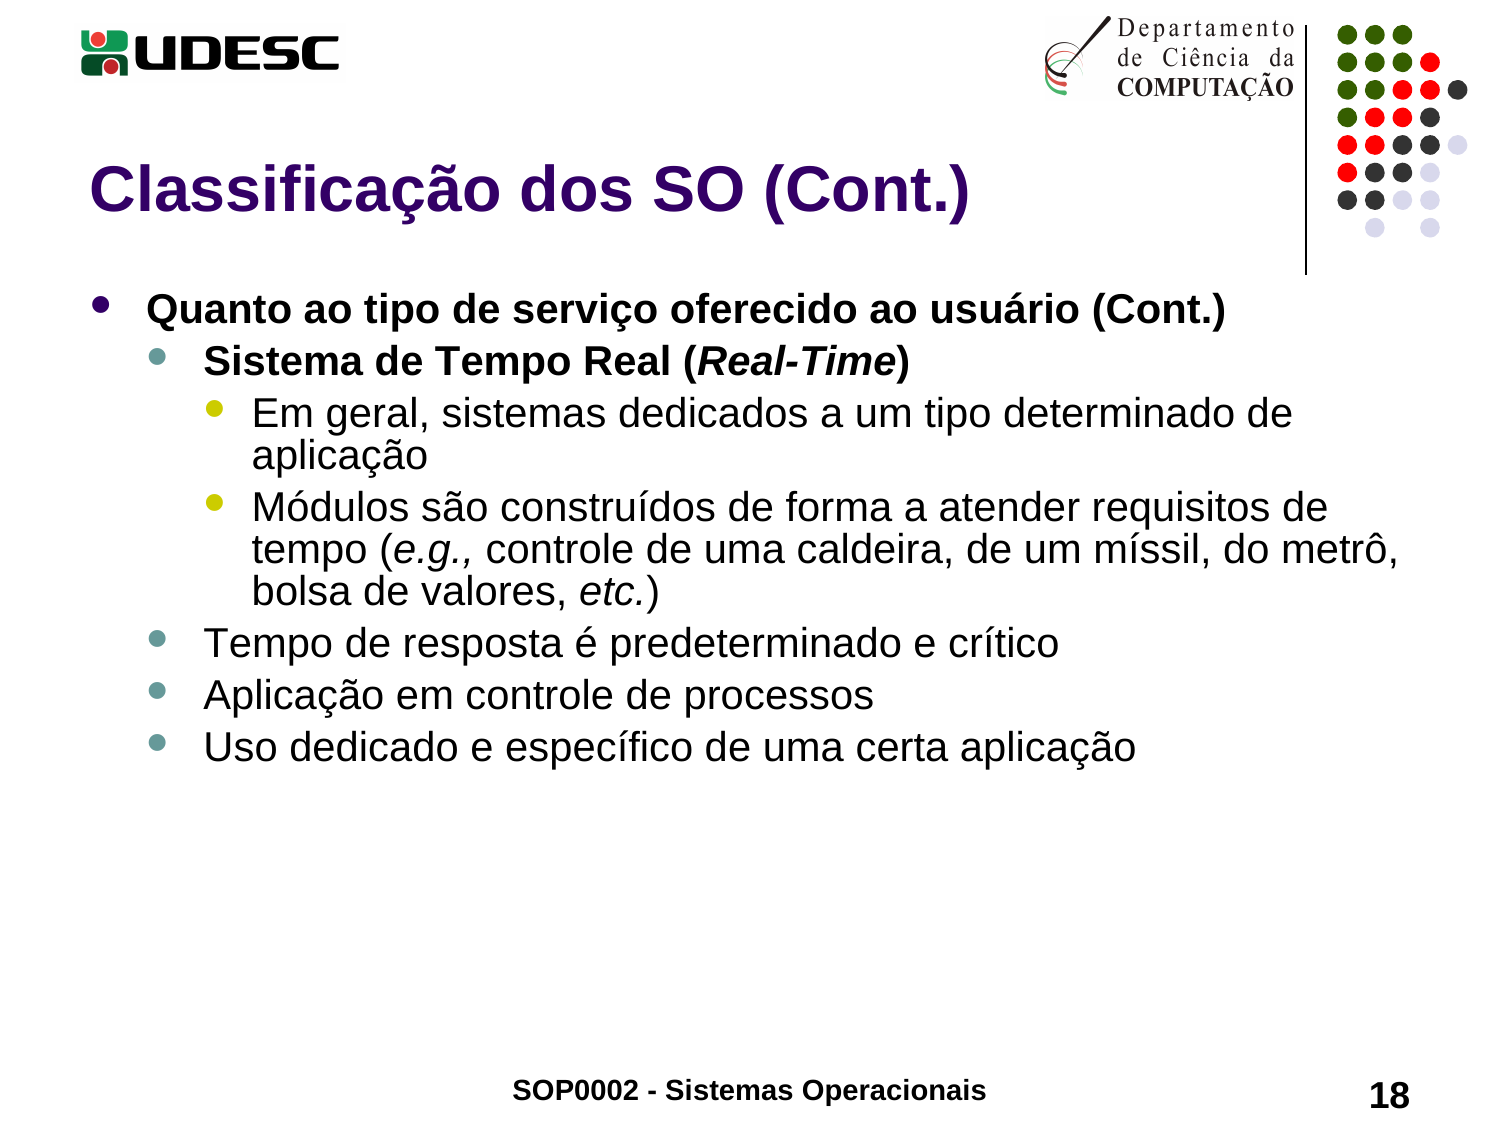

# Classificação dos SO (Cont.)
Quanto ao tipo de serviço oferecido ao usuário (Cont.)
Sistema de Tempo Real (Real-Time)
Em geral, sistemas dedicados a um tipo determinado de aplicação
Módulos são construídos de forma a atender requisitos de tempo (e.g., controle de uma caldeira, de um míssil, do metrô, bolsa de valores, etc.)
Tempo de resposta é predeterminado e crítico
Aplicação em controle de processos
Uso dedicado e específico de uma certa aplicação
18